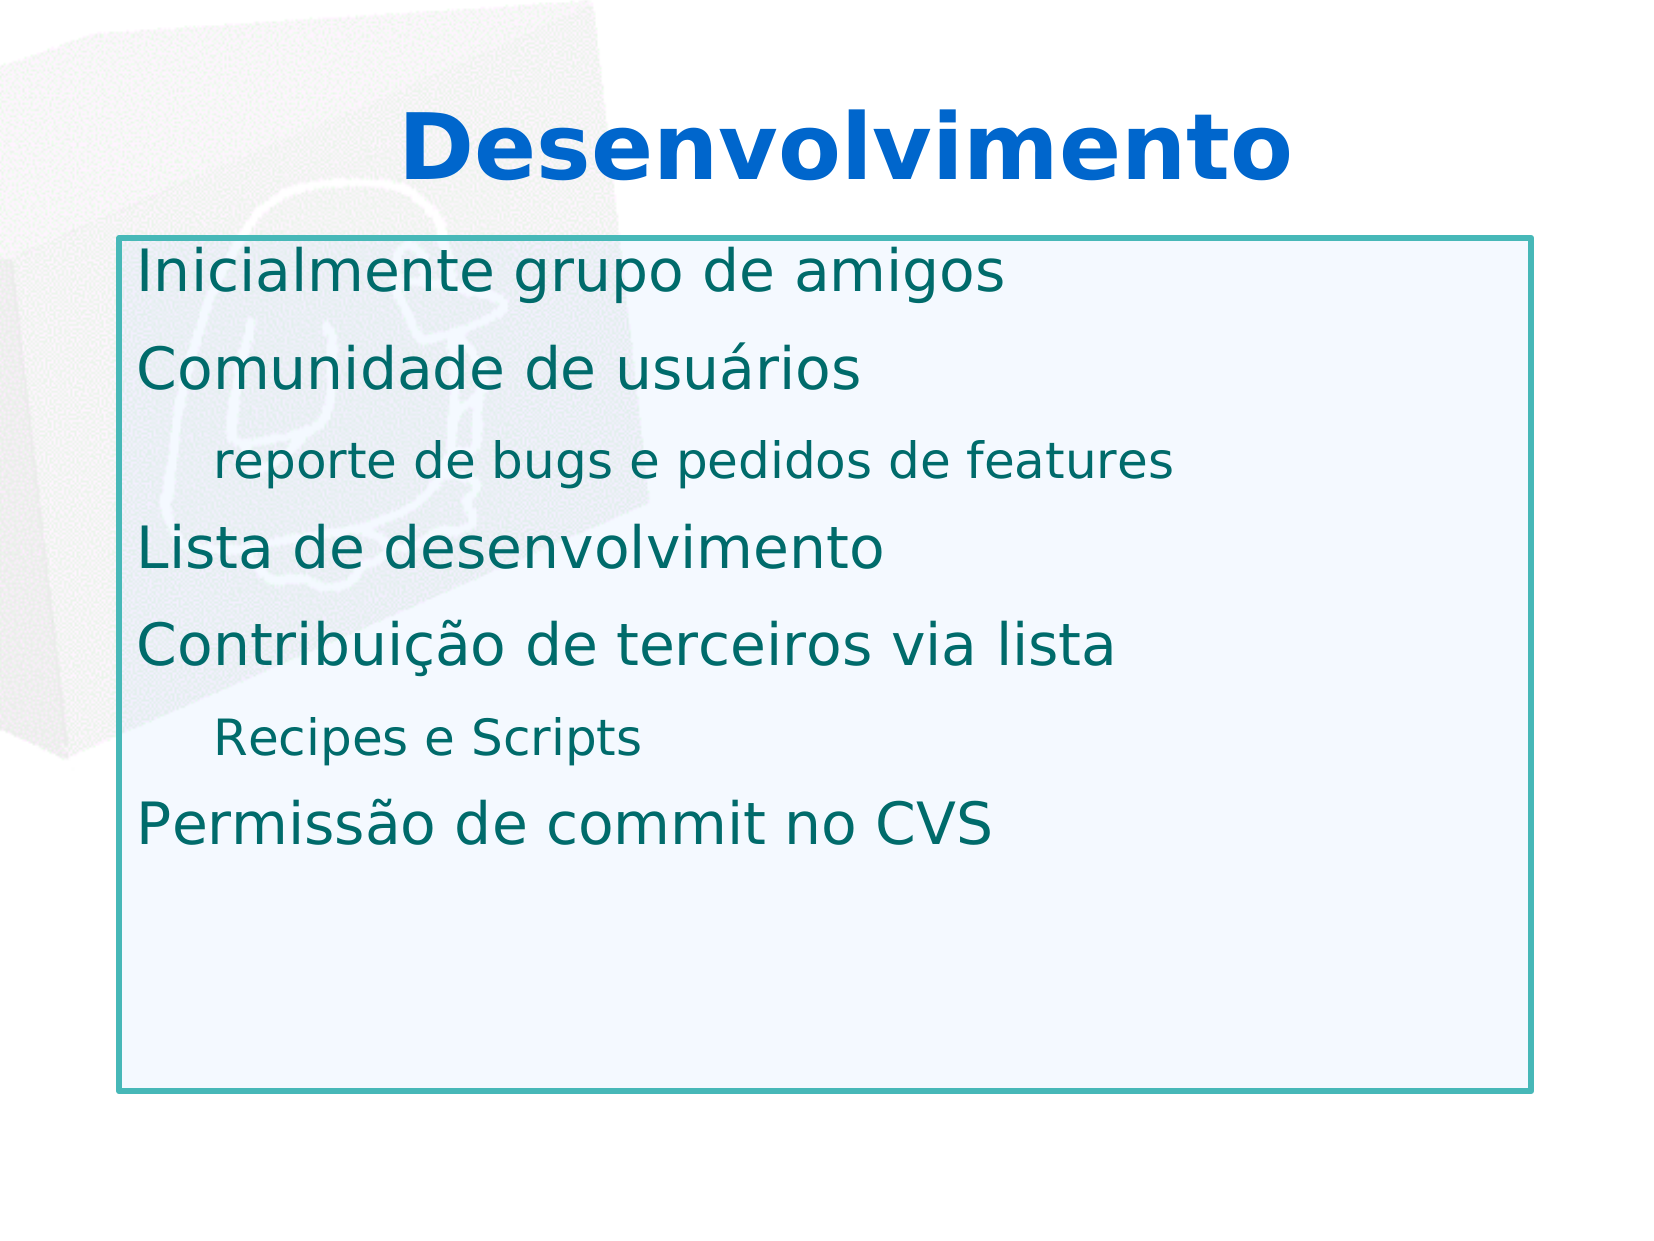

# Desenvolvimento
Inicialmente grupo de amigos
Comunidade de usuários
reporte de bugs e pedidos de features
Lista de desenvolvimento
Contribuição de terceiros via lista
Recipes e Scripts
Permissão de commit no CVS